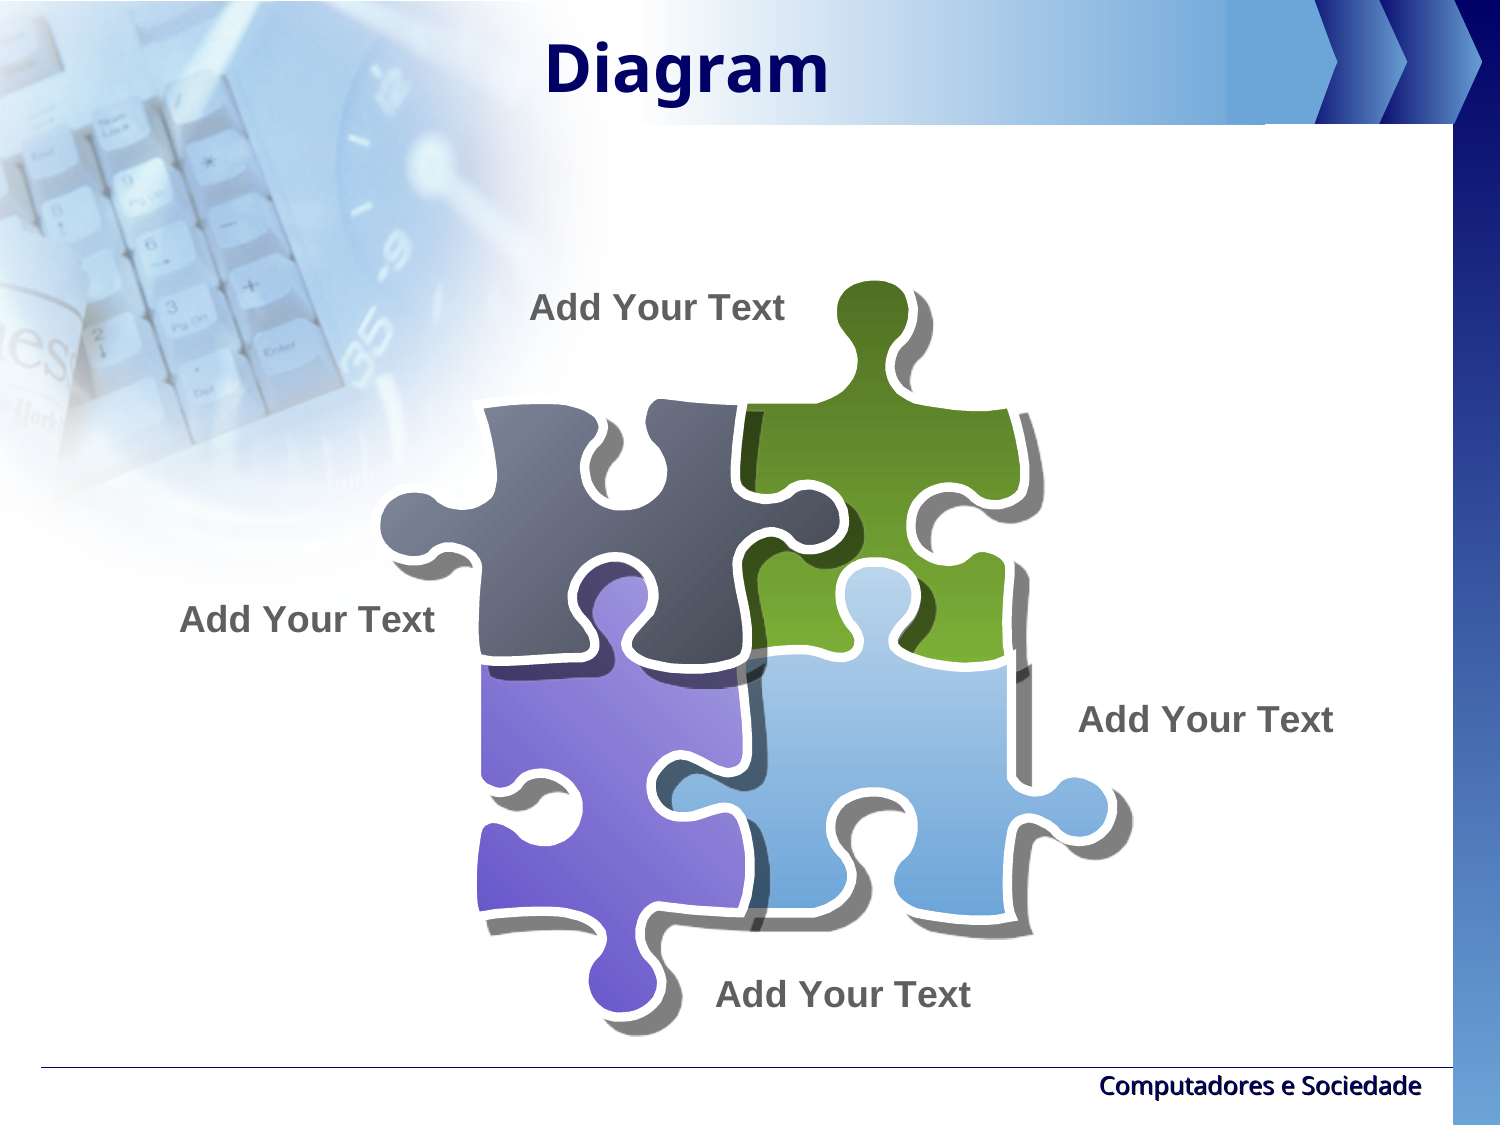

# Diagram
Add Your Text
Add Your Text
Add Your Text
Add Your Text